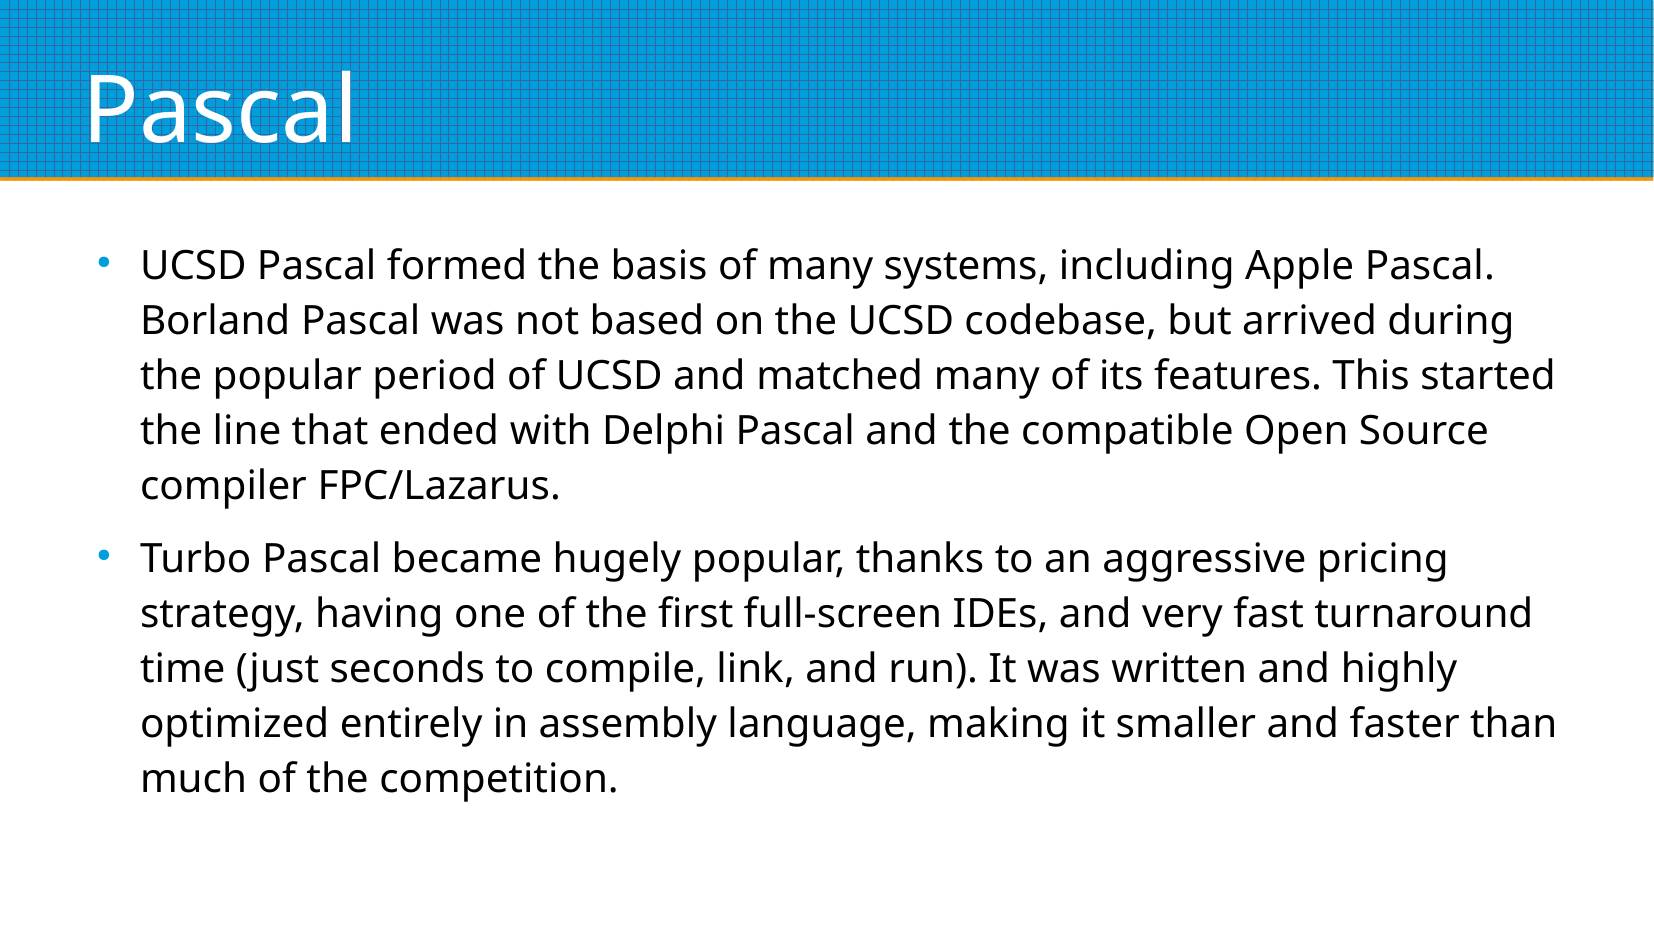

# Pascal
UCSD Pascal formed the basis of many systems, including Apple Pascal. Borland Pascal was not based on the UCSD codebase, but arrived during the popular period of UCSD and matched many of its features. This started the line that ended with Delphi Pascal and the compatible Open Source compiler FPC/Lazarus.
Turbo Pascal became hugely popular, thanks to an aggressive pricing strategy, having one of the first full-screen IDEs, and very fast turnaround time (just seconds to compile, link, and run). It was written and highly optimized entirely in assembly language, making it smaller and faster than much of the competition.